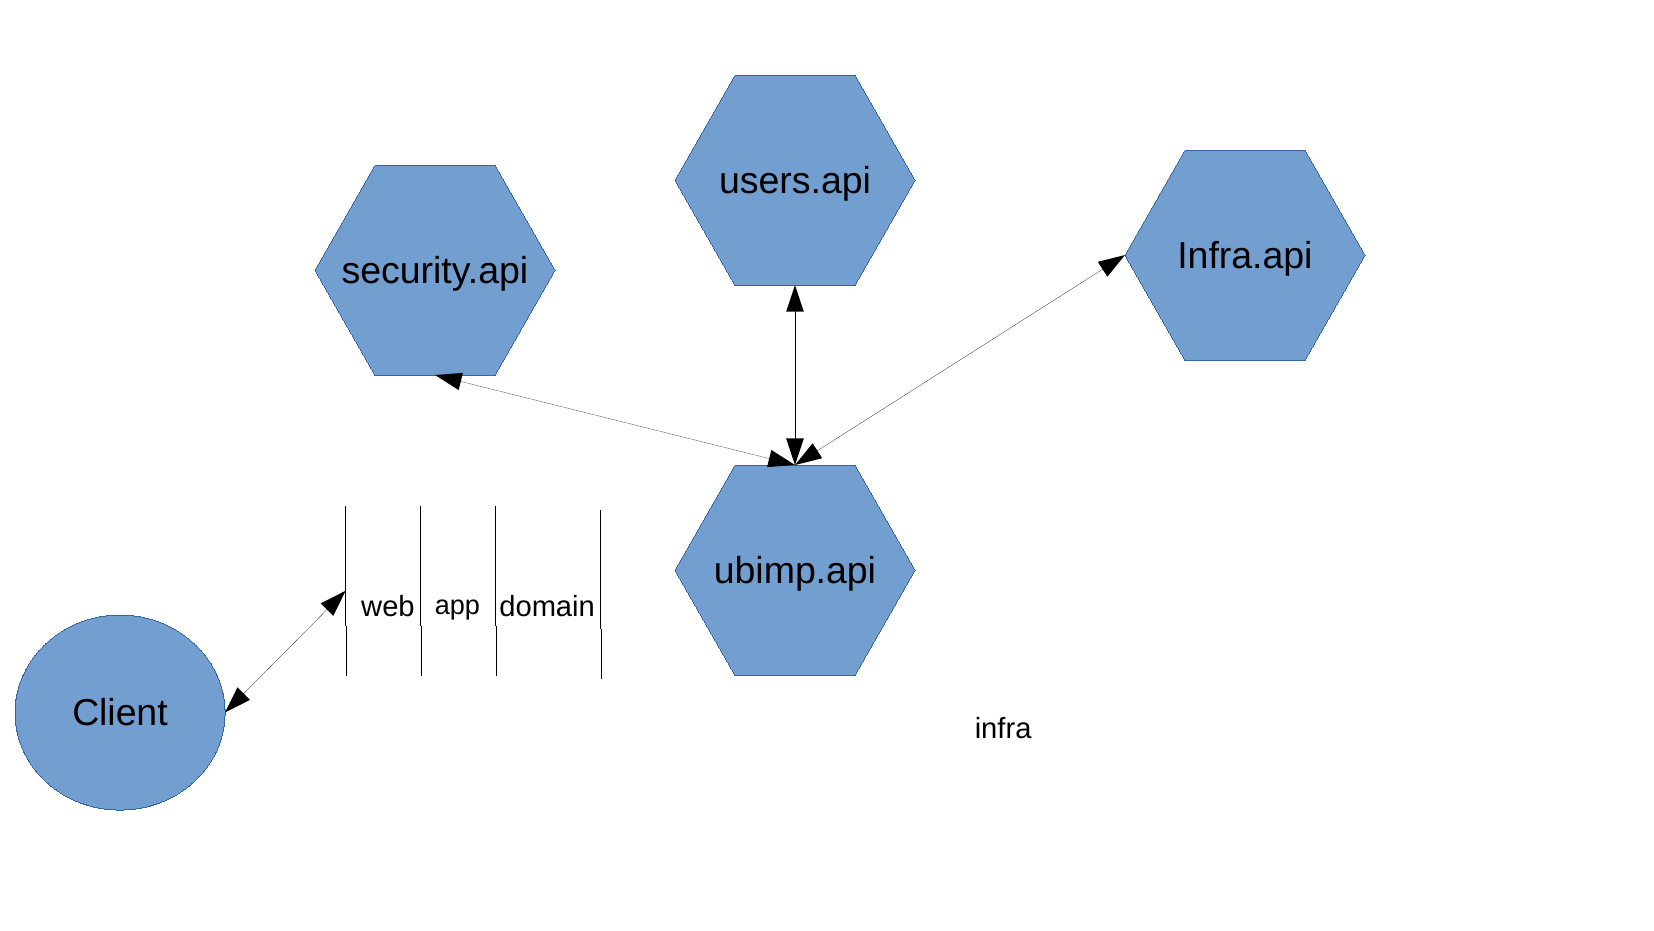

users.api
Infra.api
security.api
ubimp.api
web
app
domain
Client
infra